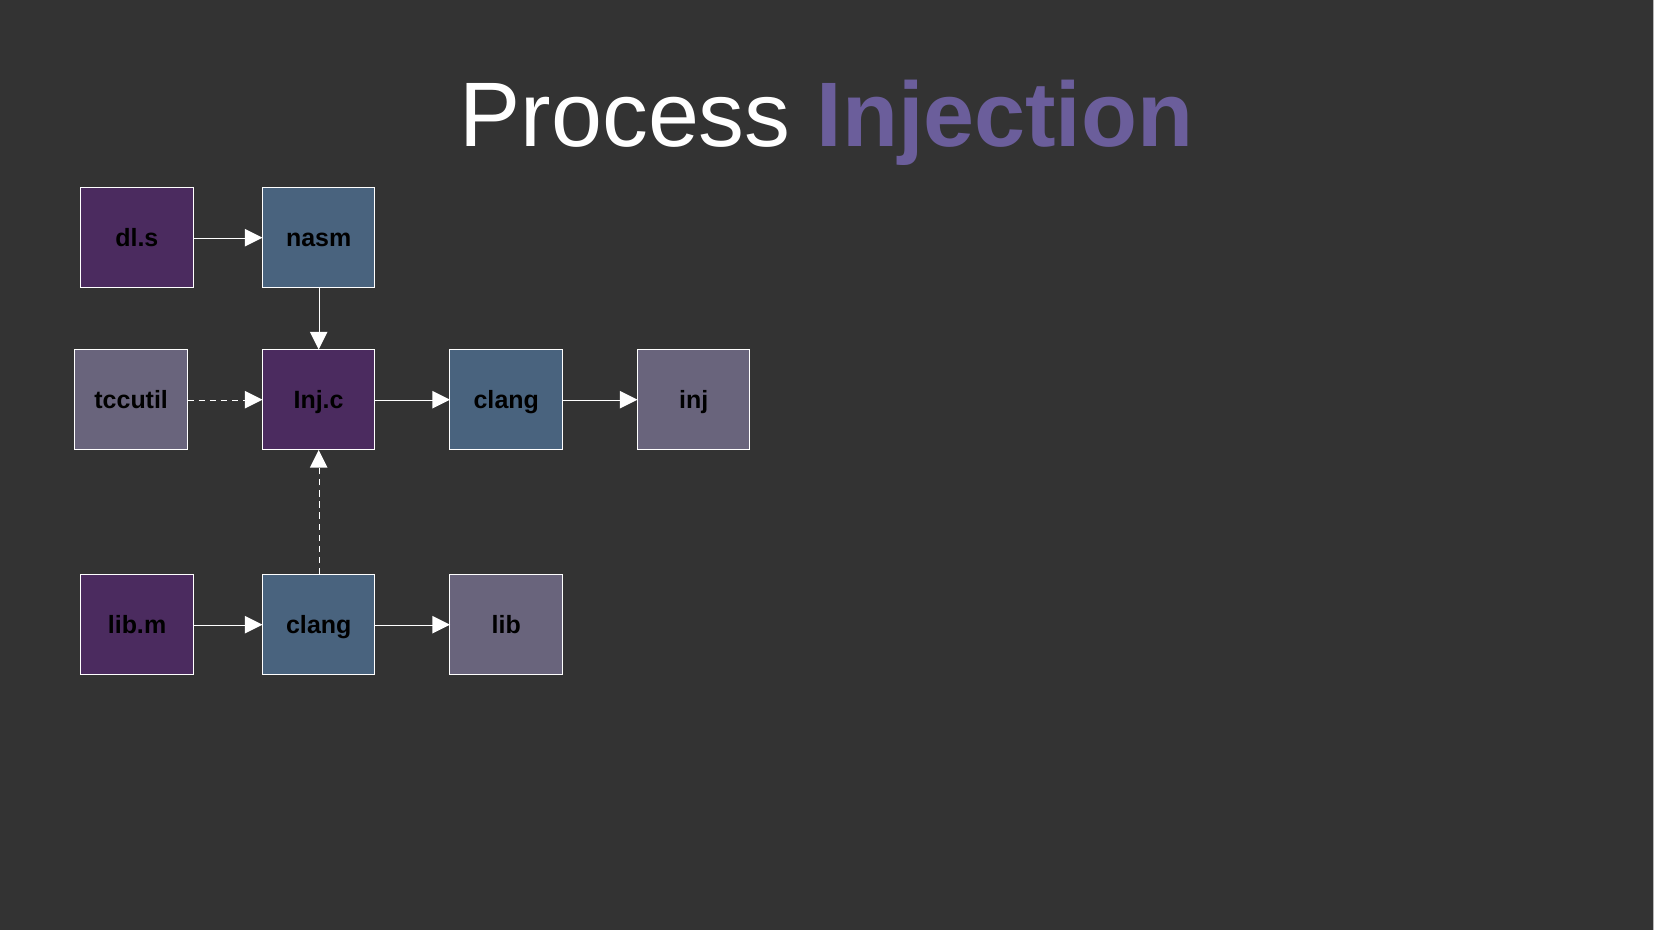

# Process Injection
dl.s
nasm
tccutil
Inj.c
clang
inj
lib.m
clang
lib